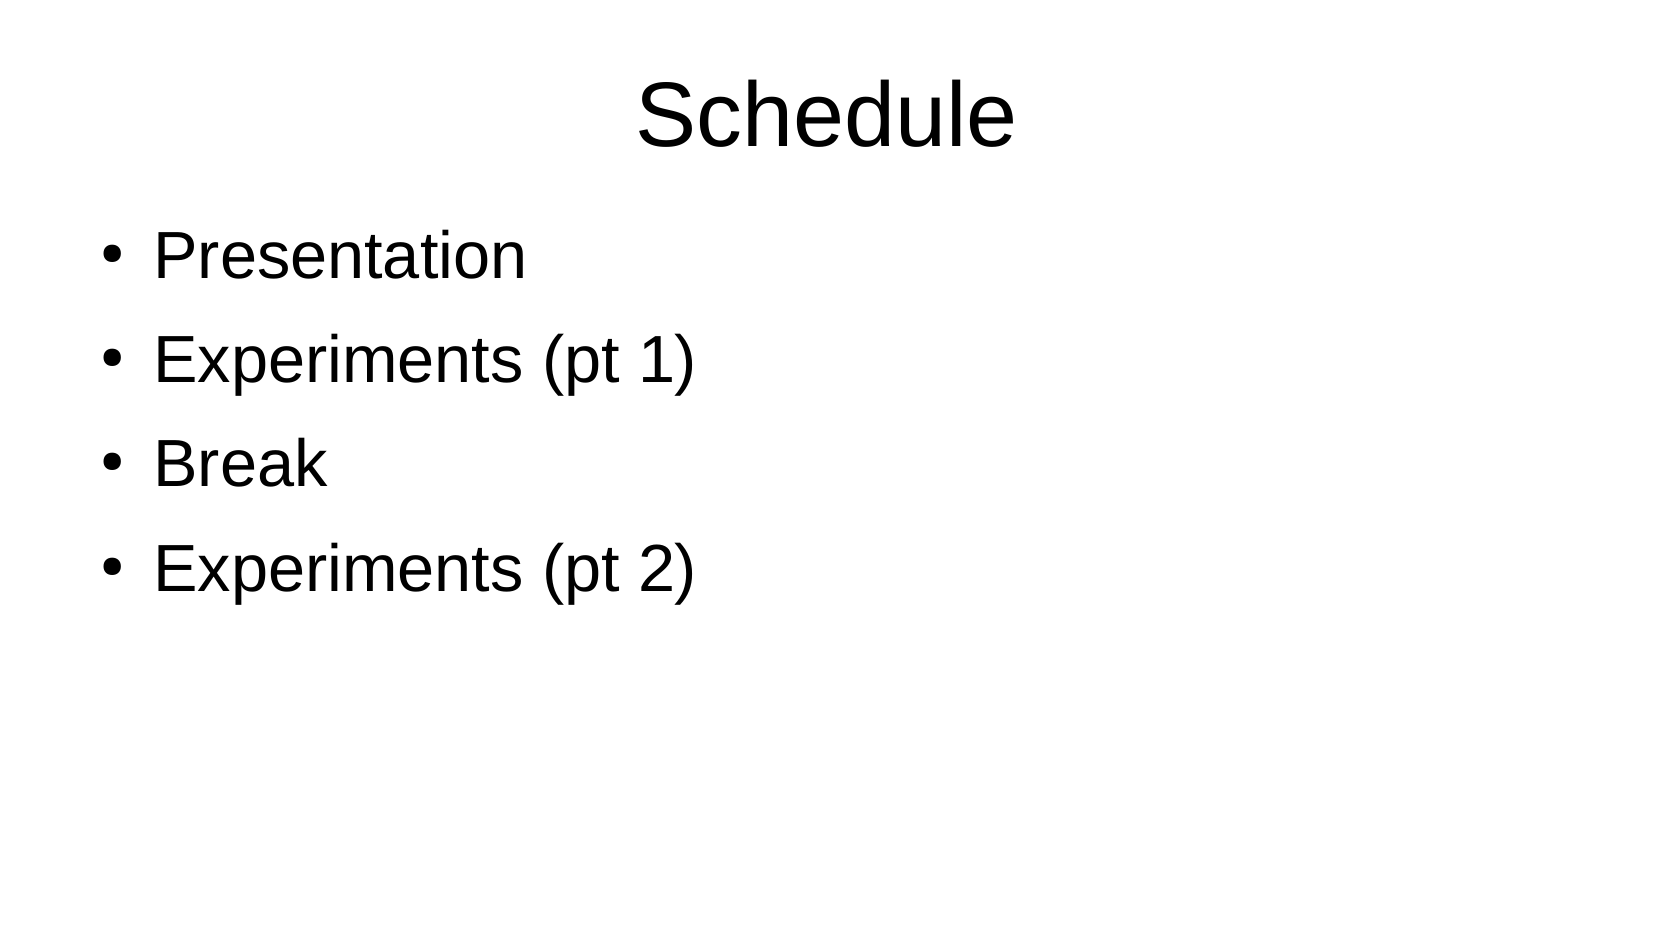

# Schedule
Presentation
Experiments (pt 1)
Break
Experiments (pt 2)